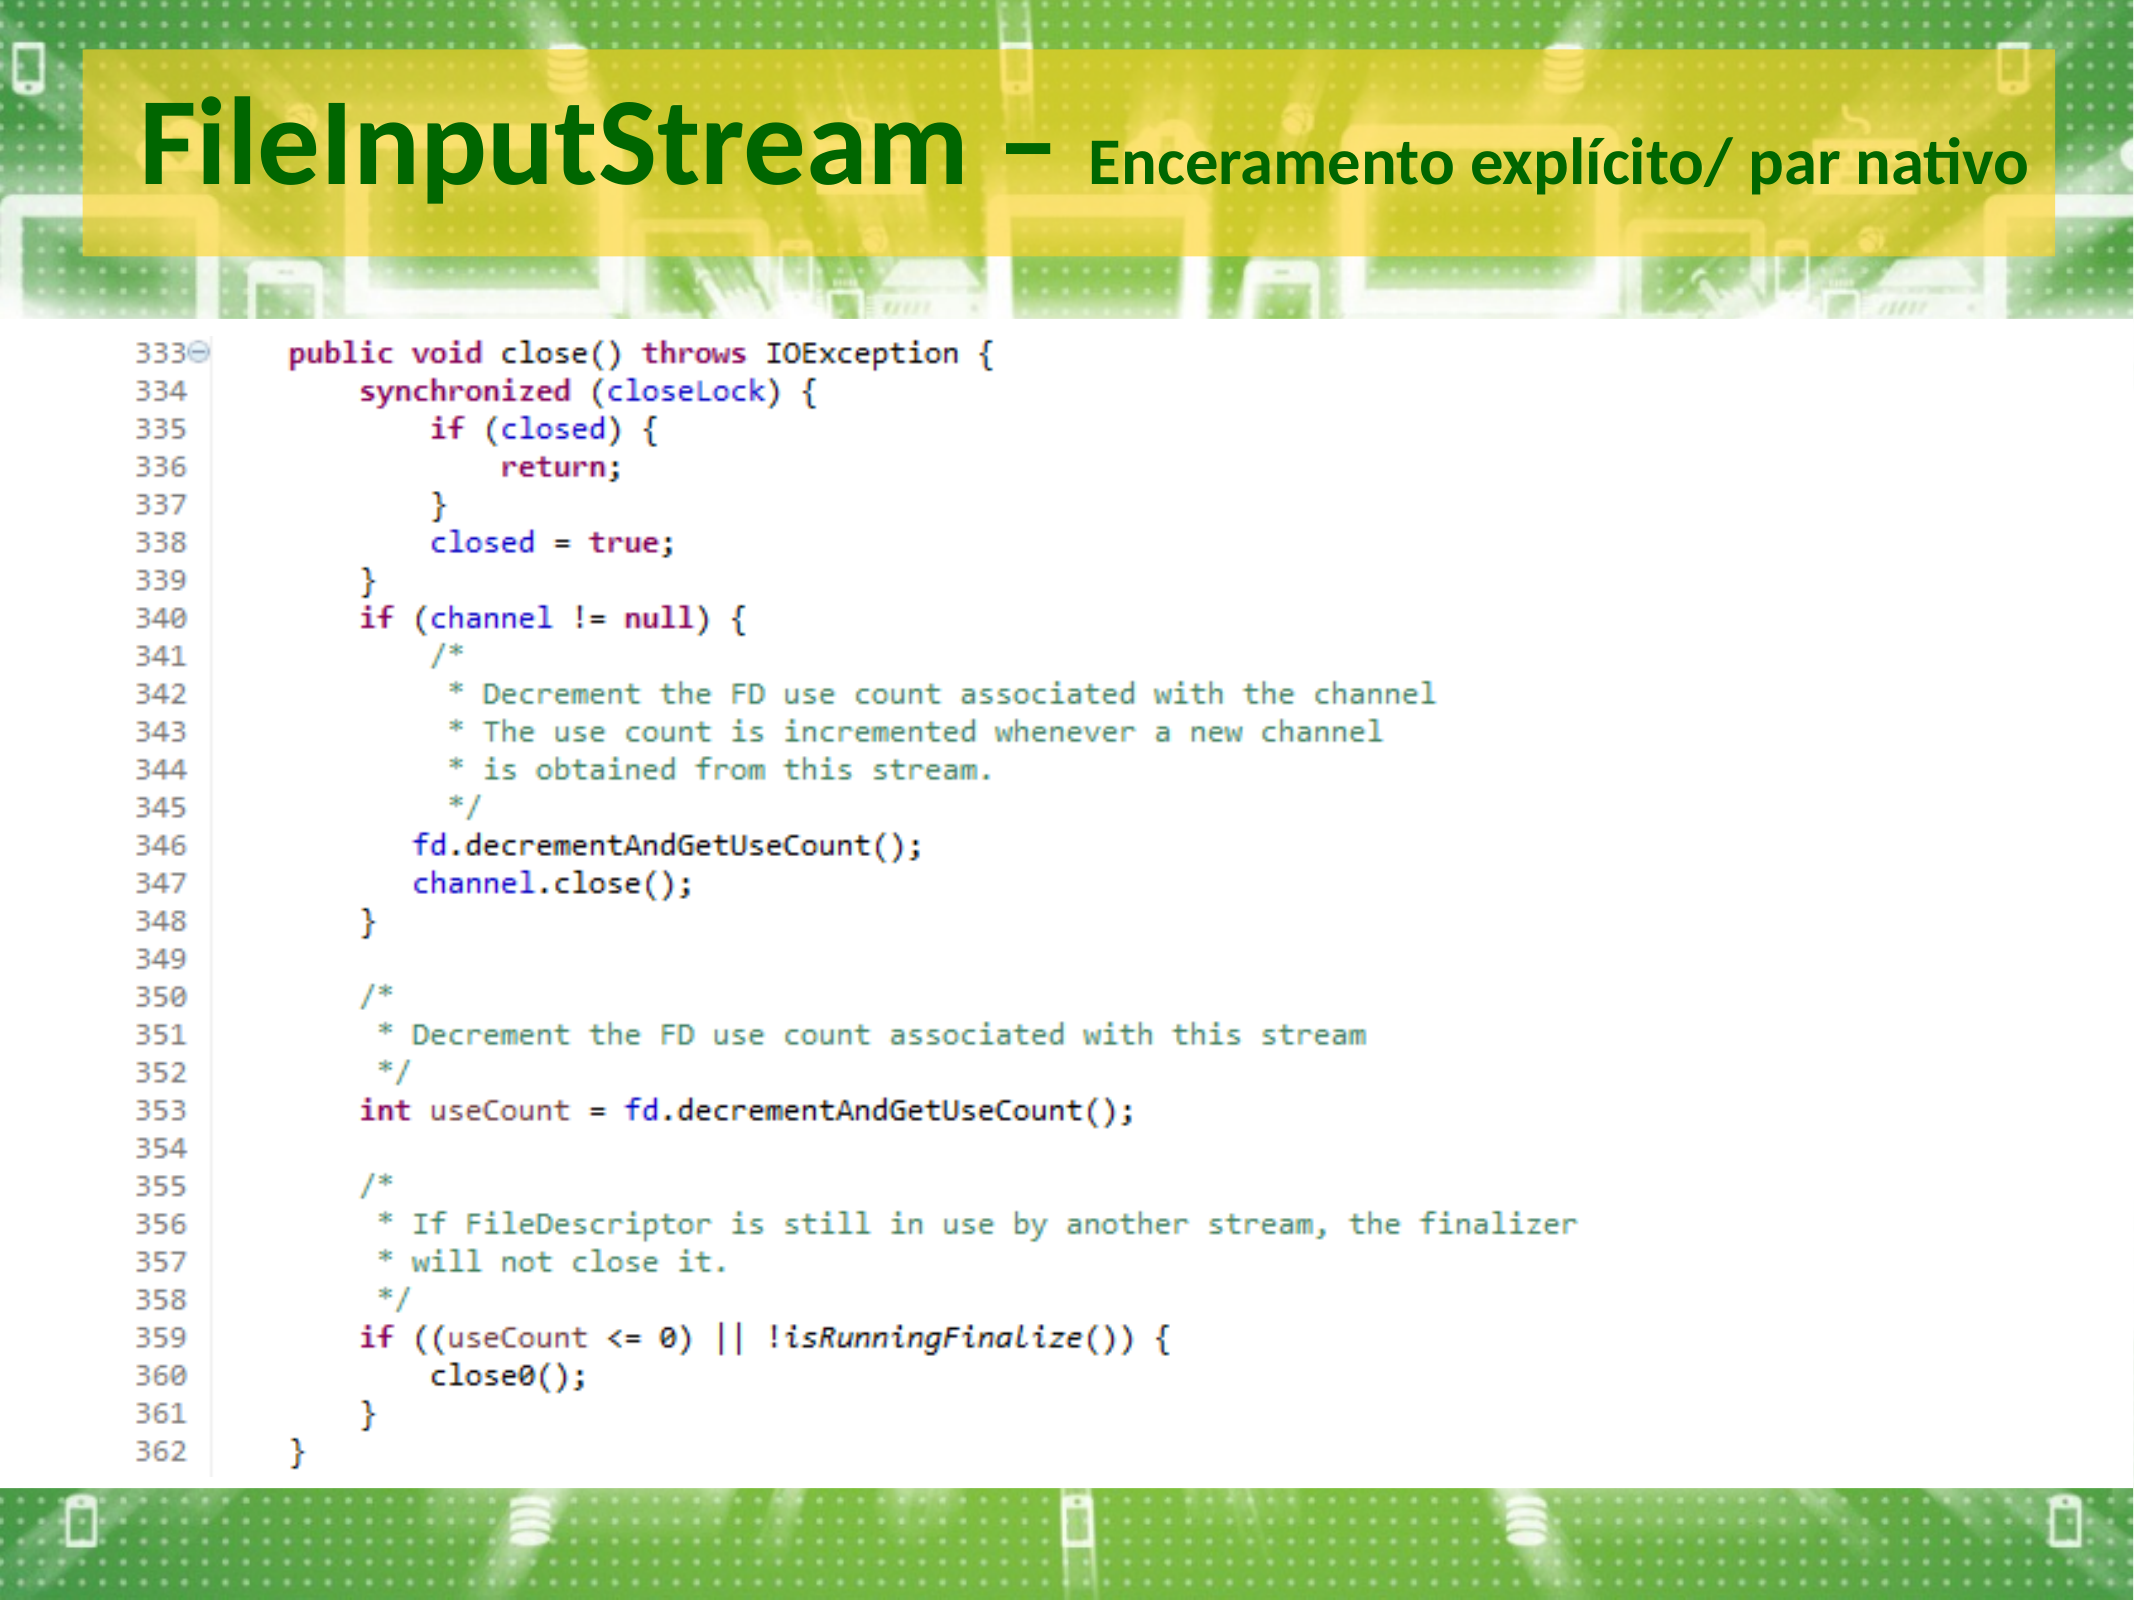

# FileInputStream – Enceramento explícito/ par nativo